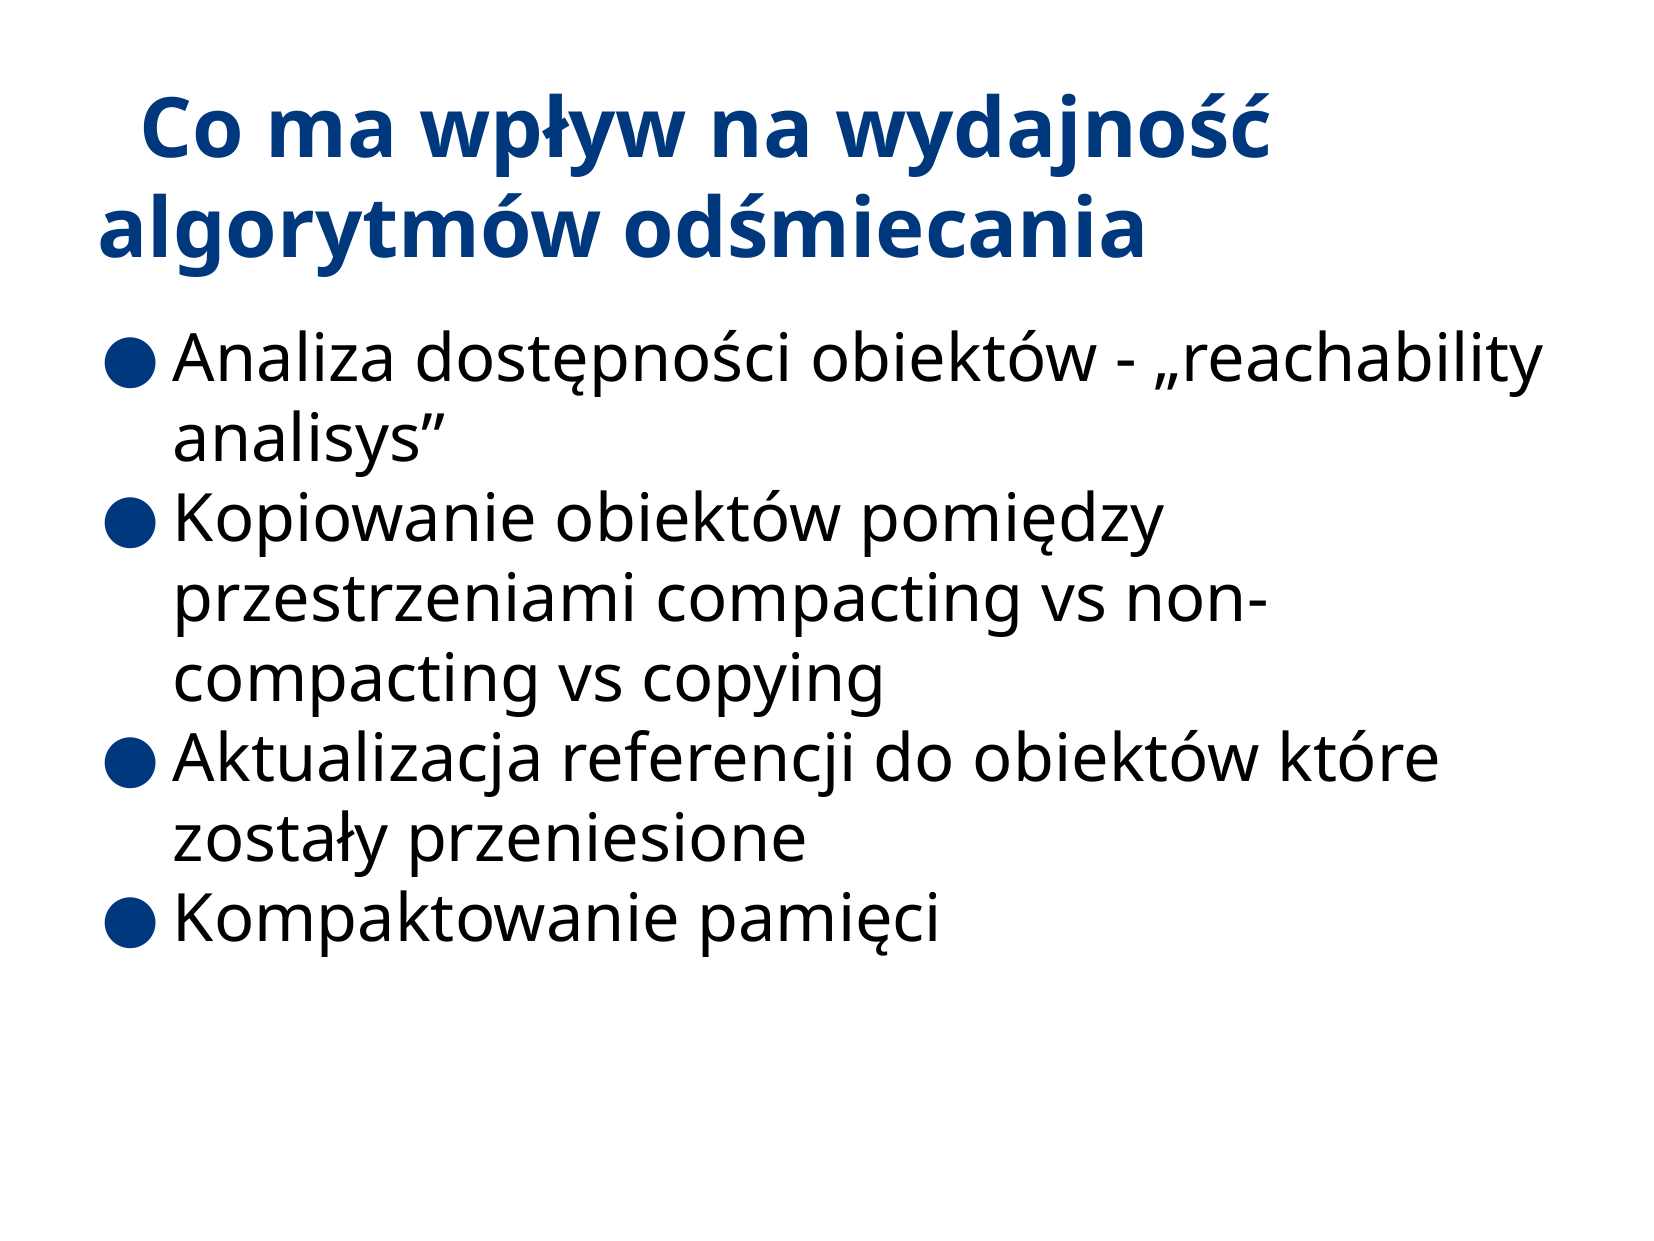

Co ma wpływ na wydajność algorytmów odśmiecania
# Analiza dostępności obiektów - „reachability analisys”
Kopiowanie obiektów pomiędzy przestrzeniami compacting vs non-compacting vs copying
Aktualizacja referencji do obiektów które zostały przeniesione
Kompaktowanie pamięci